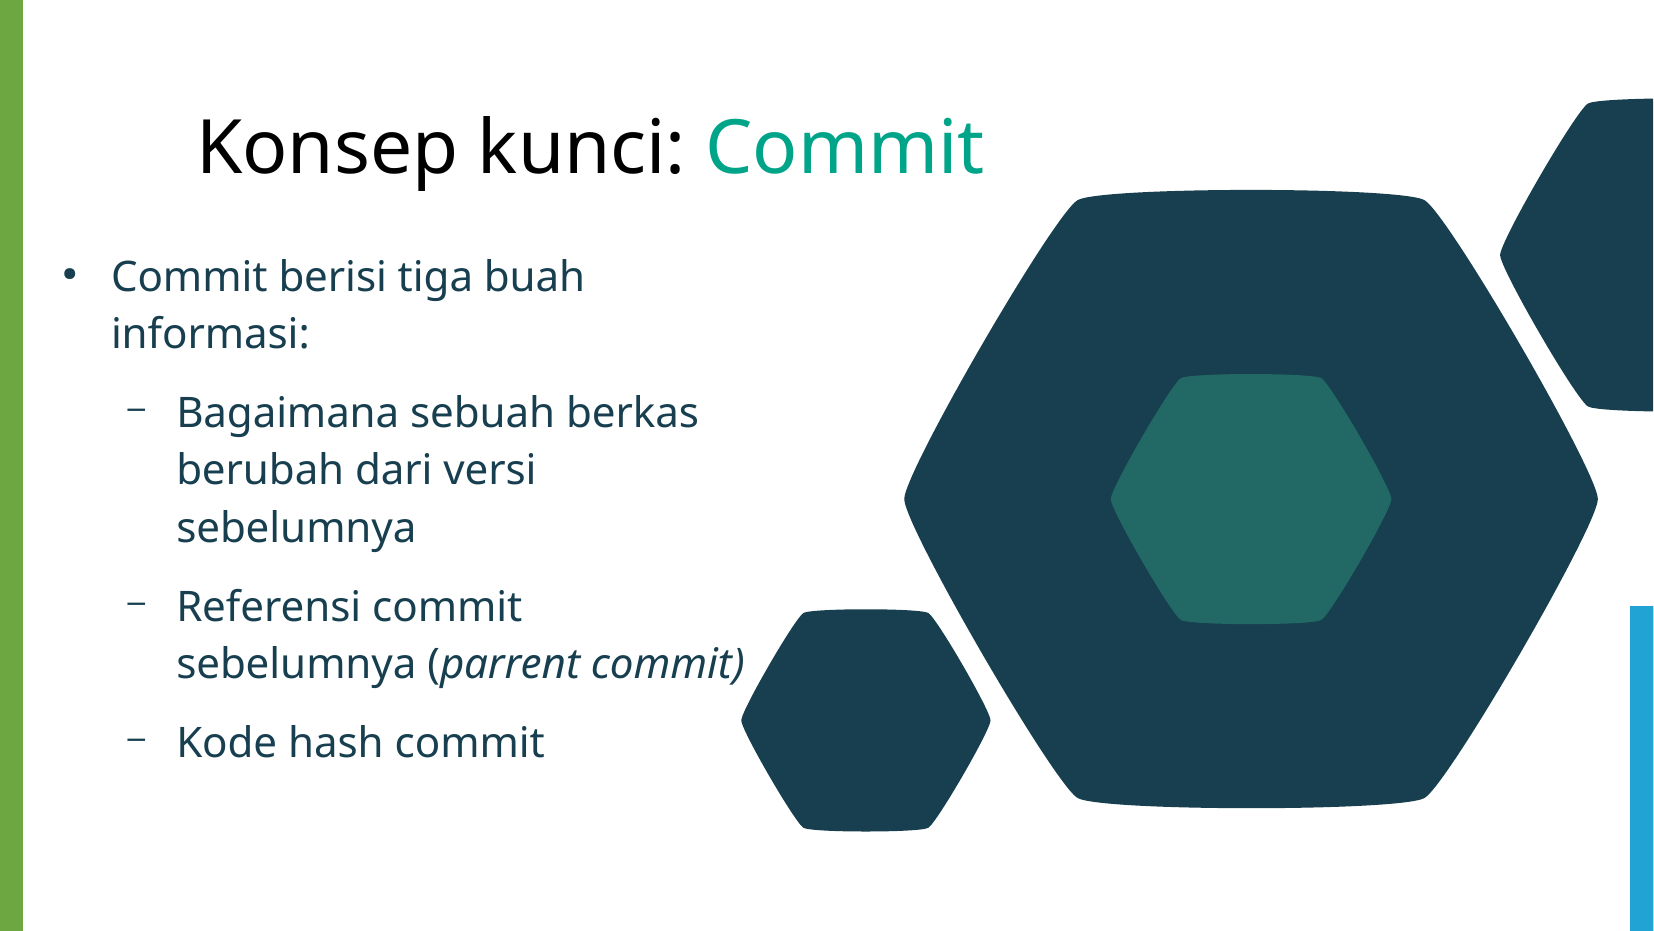

Konsep kunci: Commit
# Commit berisi tiga buah informasi:
Bagaimana sebuah berkas berubah dari versi sebelumnya
Referensi commit sebelumnya (parrent commit)
Kode hash commit